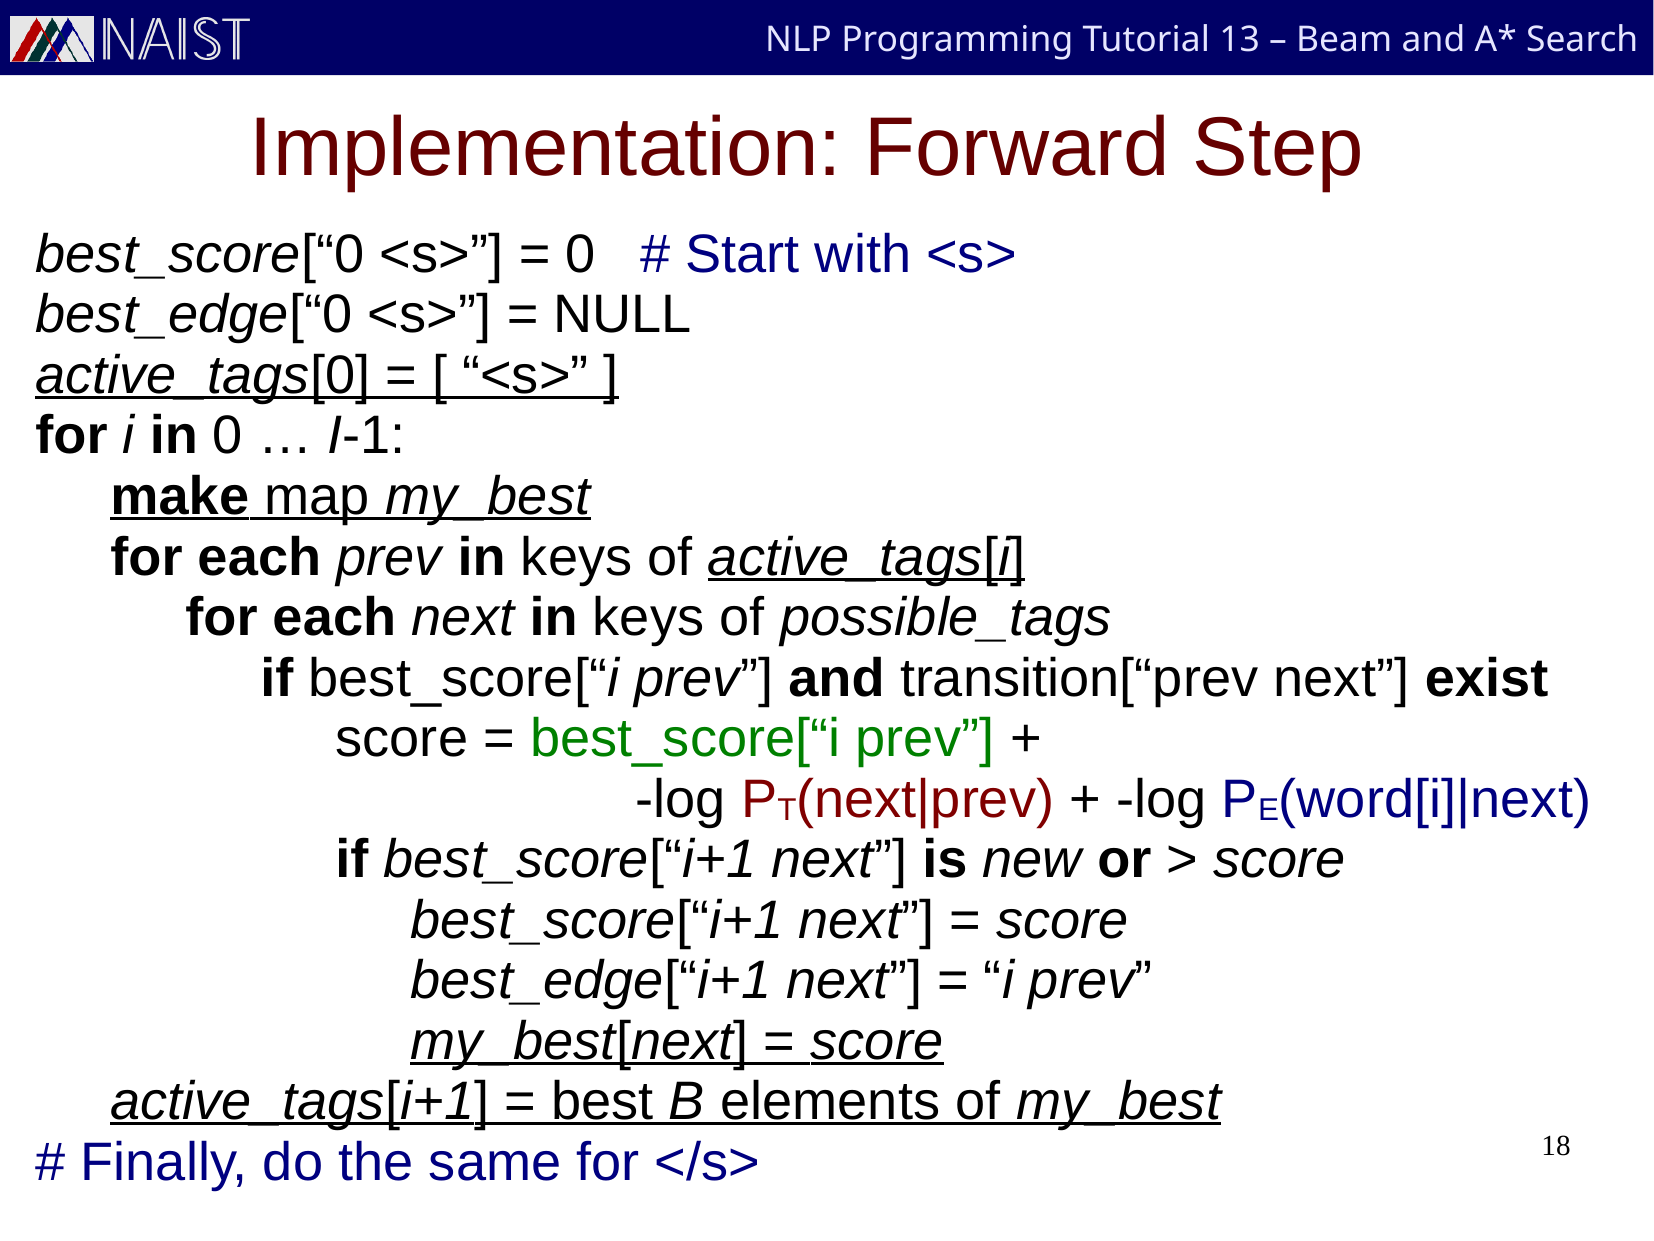

# Implementation: Forward Step
best_score[“0 <s>”] = 0 # Start with <s>
best_edge[“0 <s>”] = NULL
active_tags[0] = [ “<s>” ]
for i in 0 … I-1:
	make map my_best
	for each prev in keys of active_tags[i]
		for each next in keys of possible_tags
			if best_score[“i prev”] and transition[“prev next”] exist
				score = best_score[“i prev”] +
								-log PT(next|prev) + -log PE(word[i]|next)
				if best_score[“i+1 next”] is new or > score
					best_score[“i+1 next”] = score
					best_edge[“i+1 next”] = “i prev”
					my_best[next] = score
	active_tags[i+1] = best B elements of my_best
# Finally, do the same for </s>
18